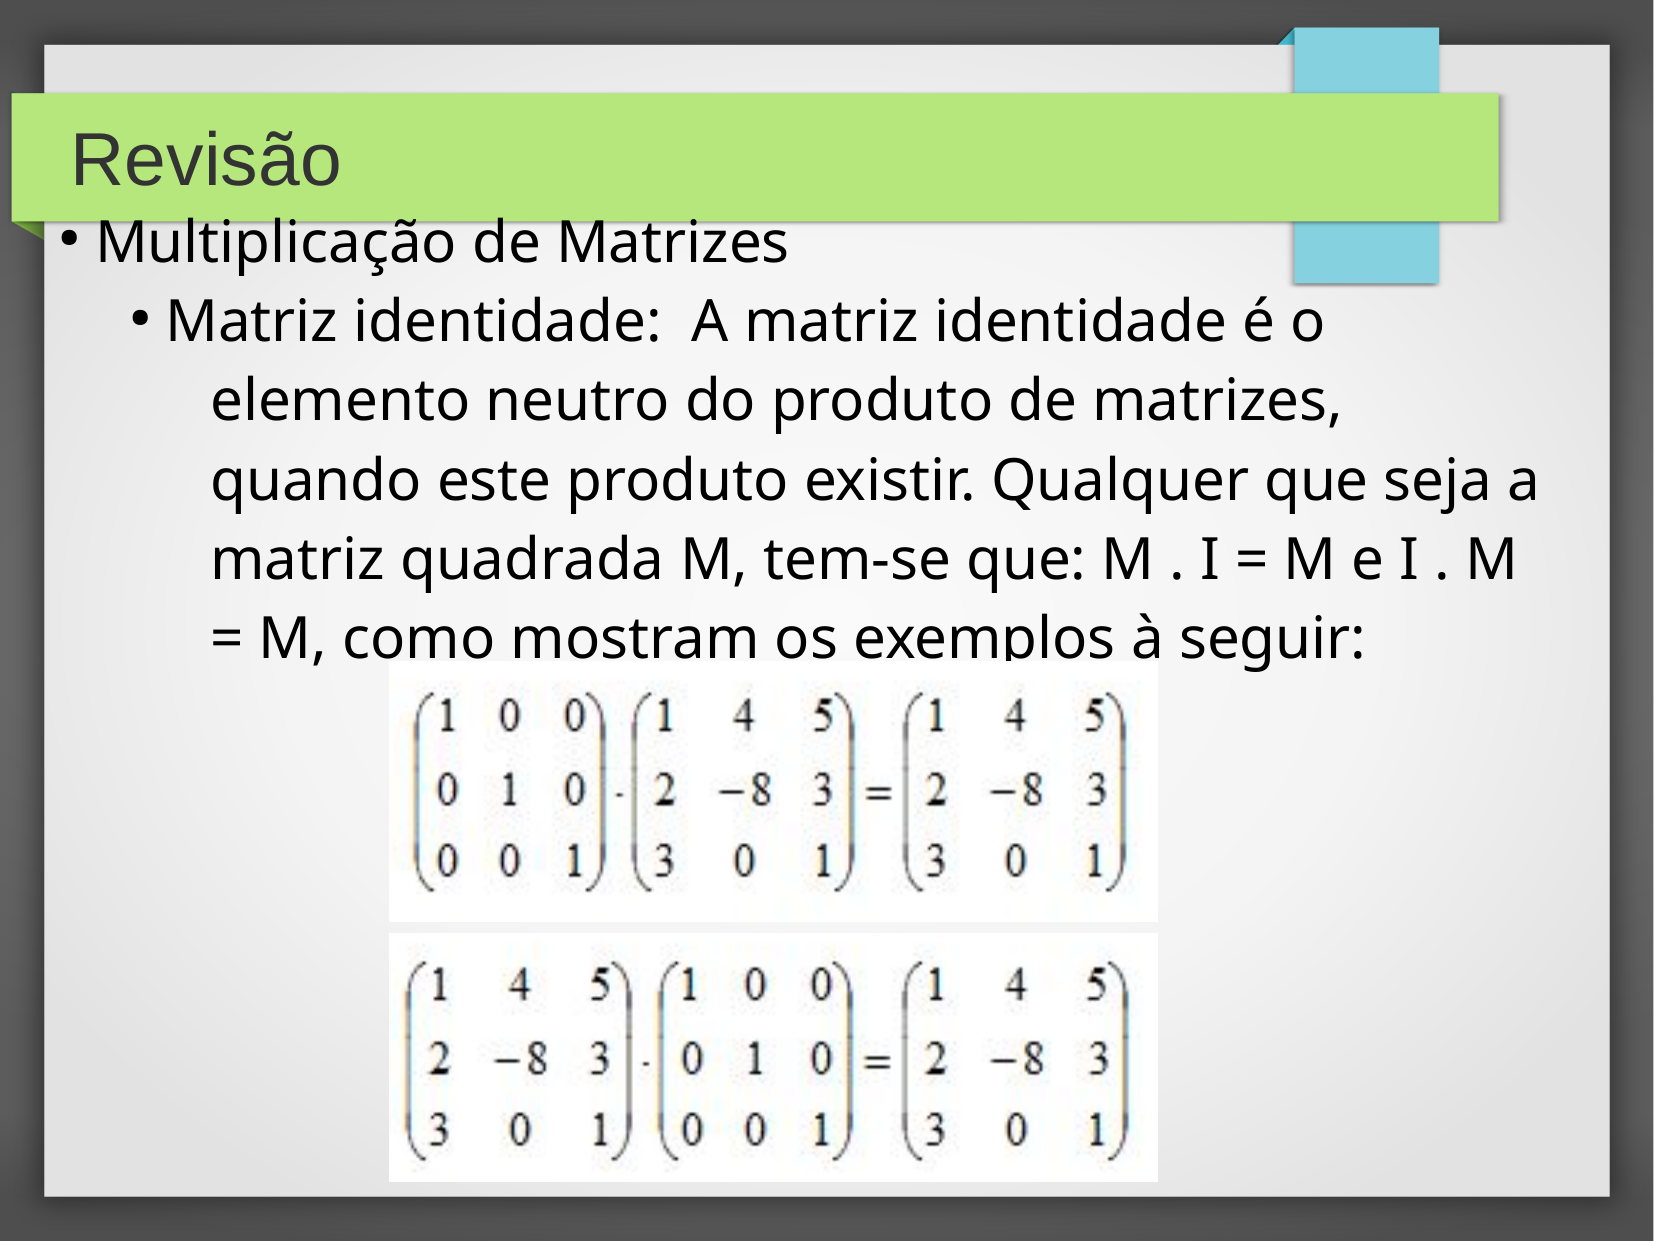

# Revisão
 Multiplicação de Matrizes
Matriz identidade: A matriz identidade é o elemento neutro do produto de matrizes, quando este produto existir. Qualquer que seja a matriz quadrada M, tem-se que: M . I = M e I . M = M, como mostram os exemplos à seguir: